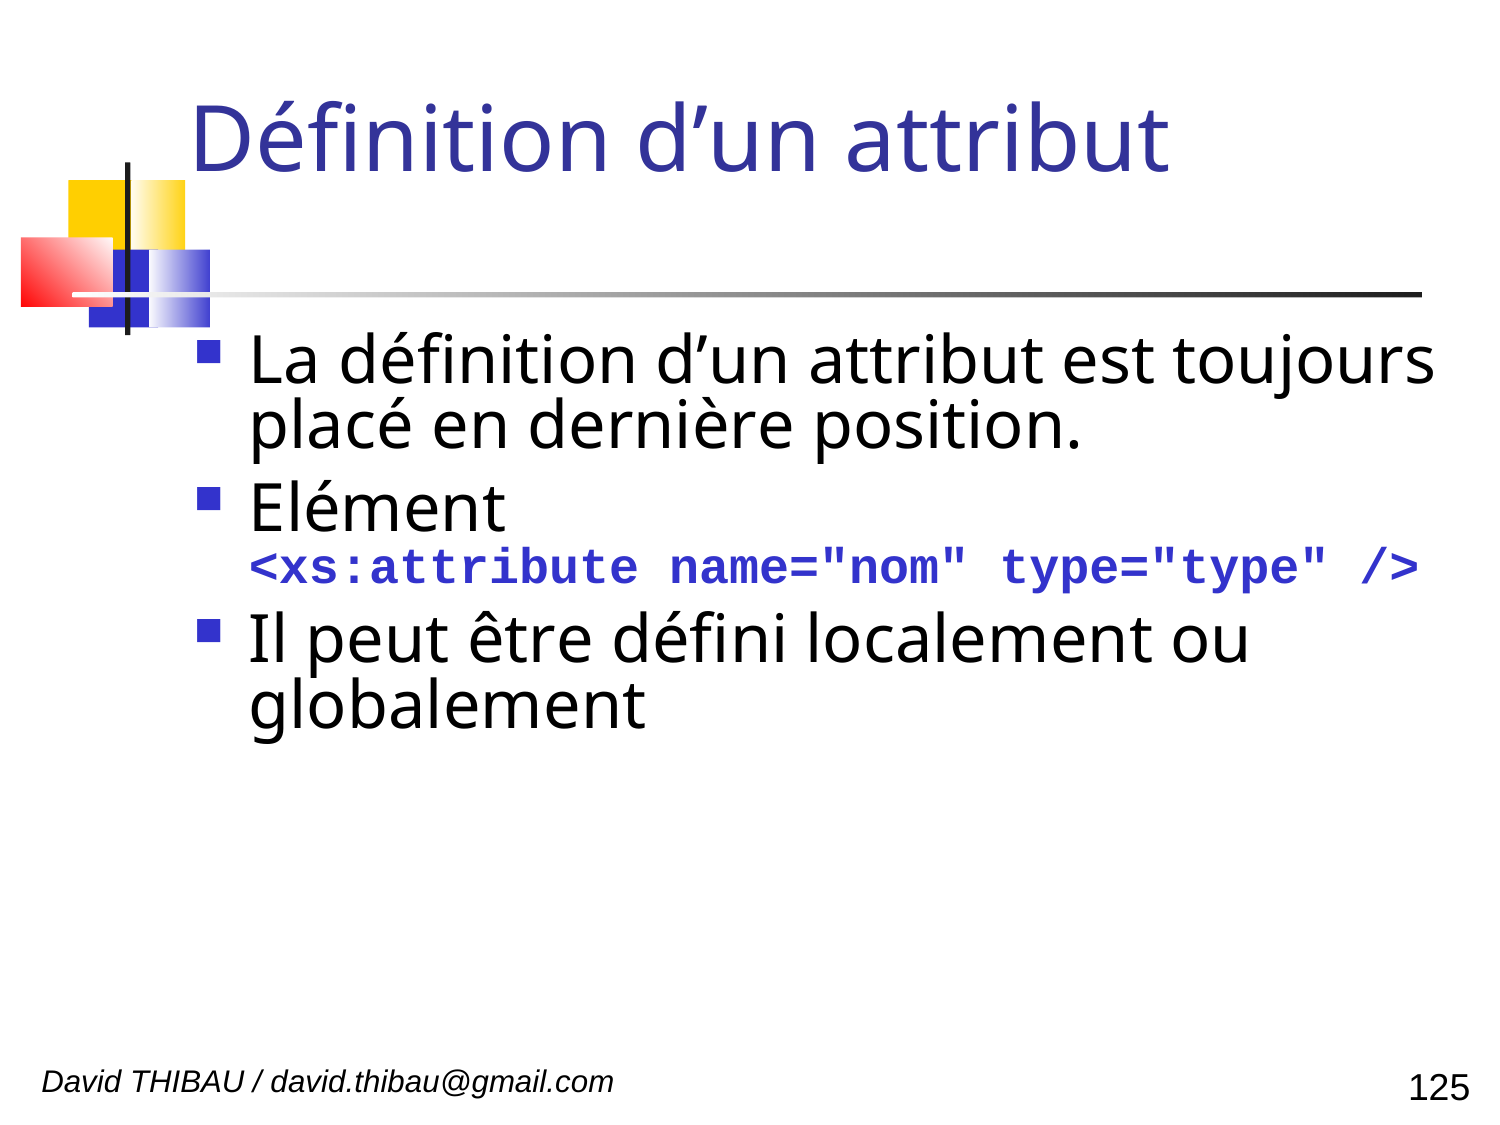

# Définition d’un attribut
La définition d’un attribut est toujours placé en dernière position.
Elément
<xs:attribute name="nom" type="type" />
Il peut être défini localement ou globalement